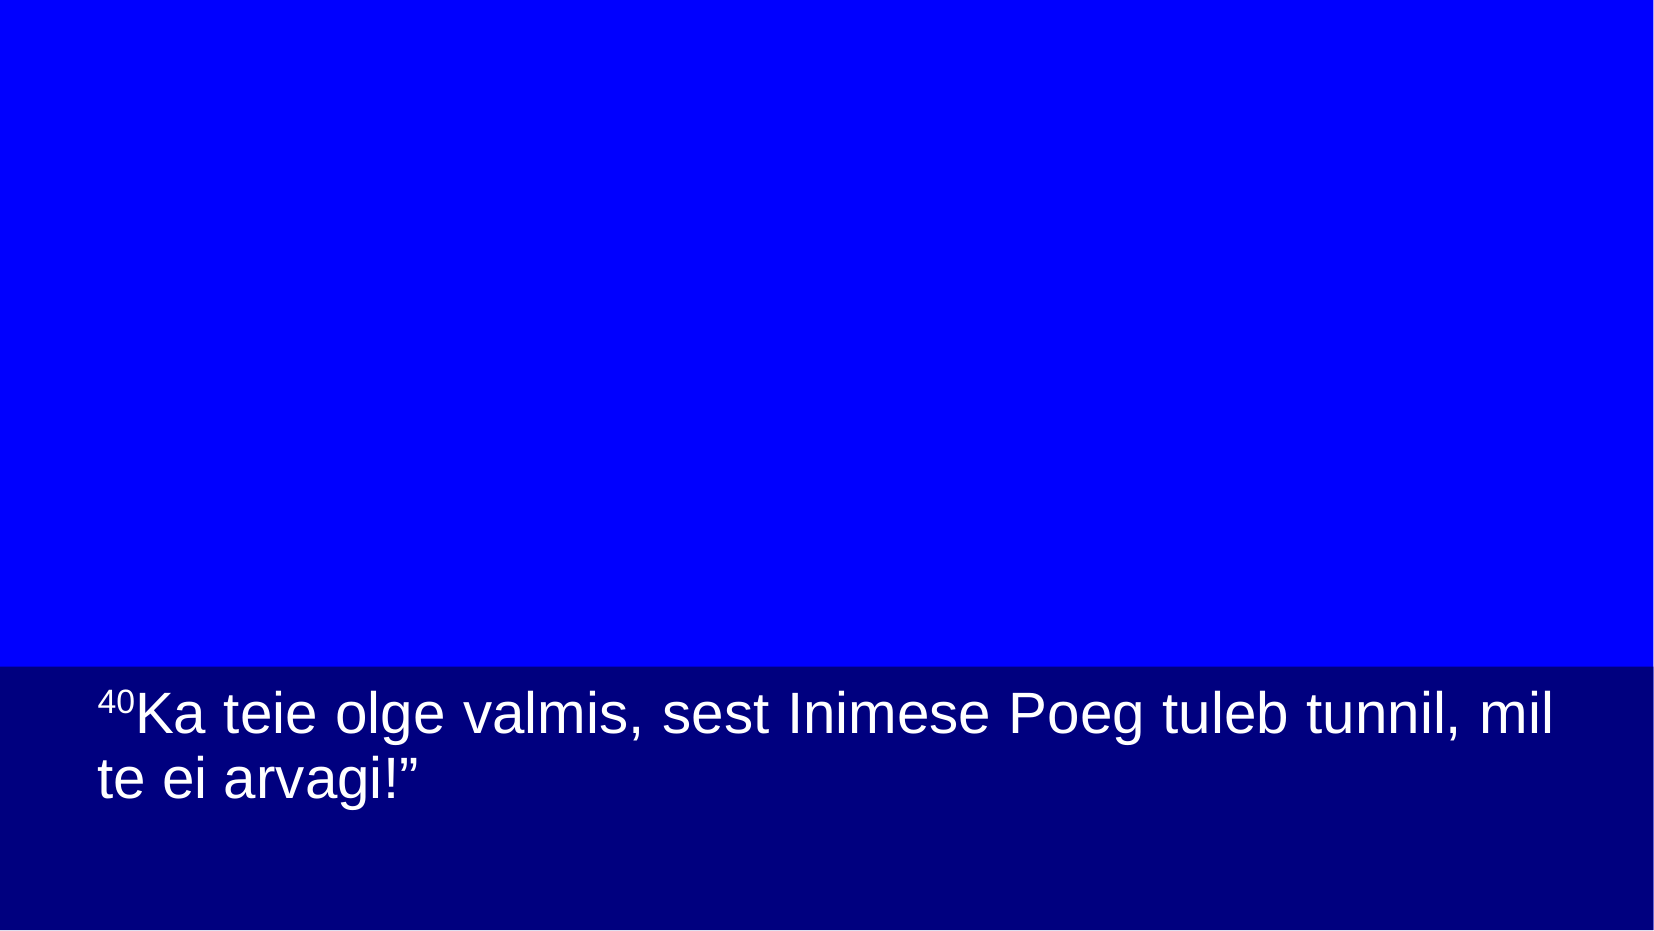

40Ka teie olge valmis, sest Inimese Poeg tuleb tunnil, mil te ei arvagi!”